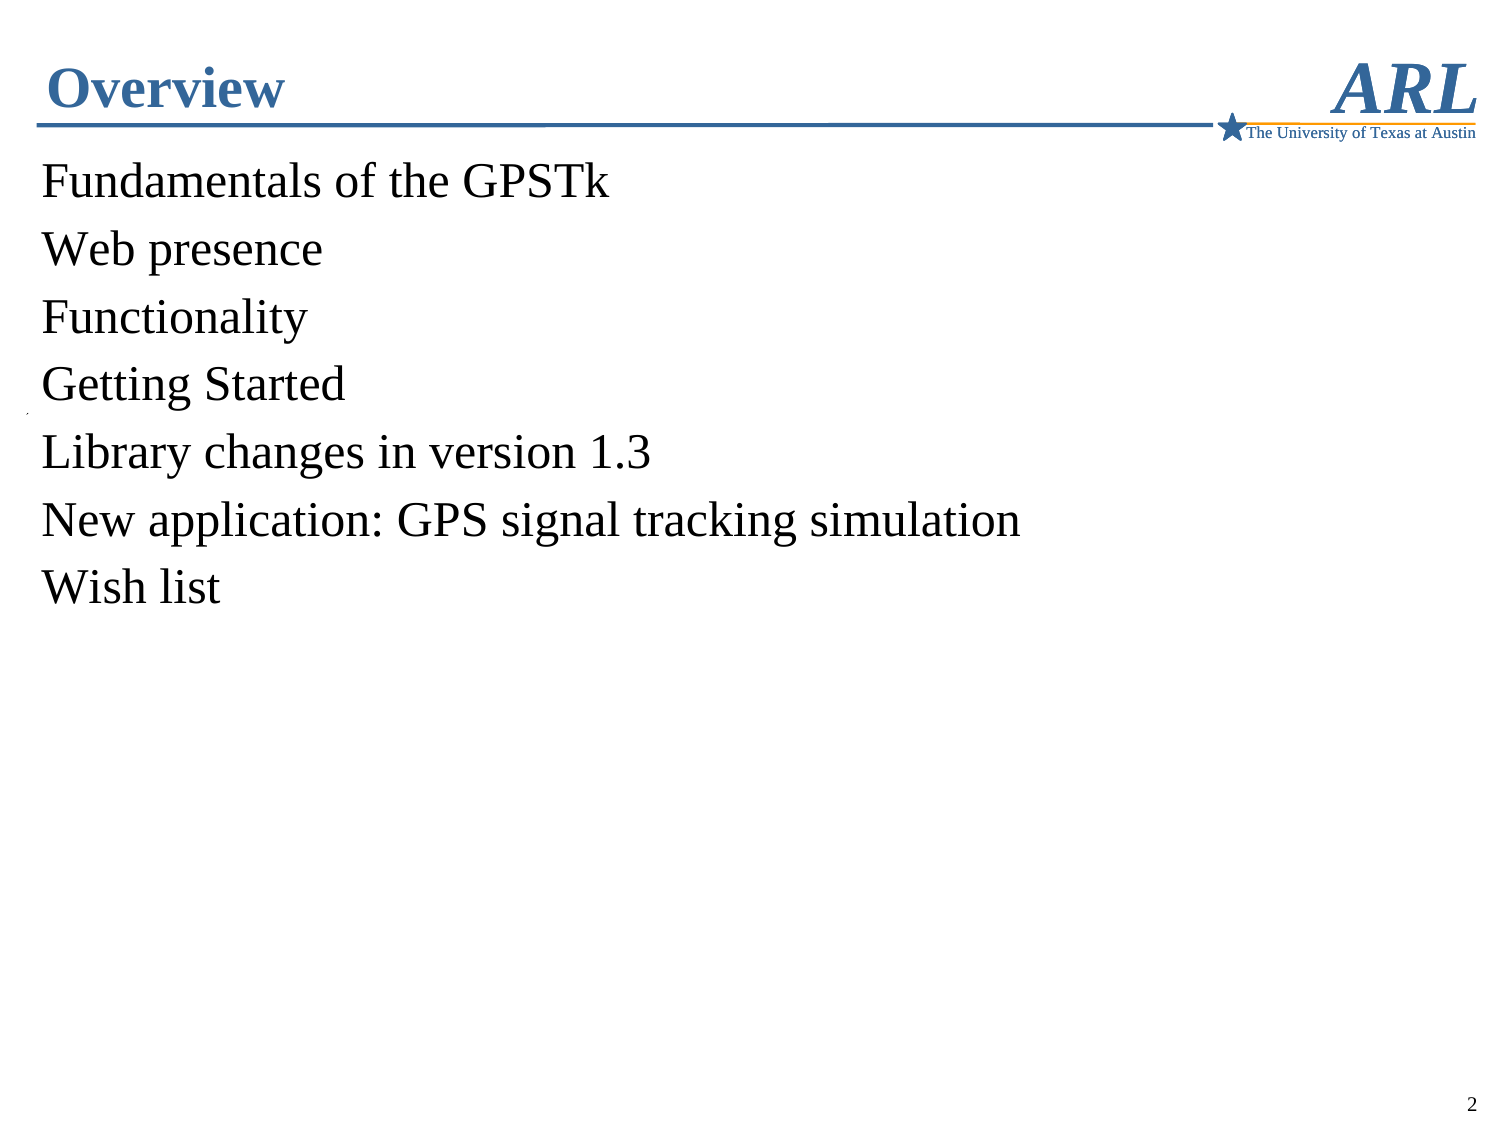

# Overview
Fundamentals of the GPSTk
Web presence
Functionality
Getting Started
Library changes in version 1.3
New application: GPS signal tracking simulation
Wish list